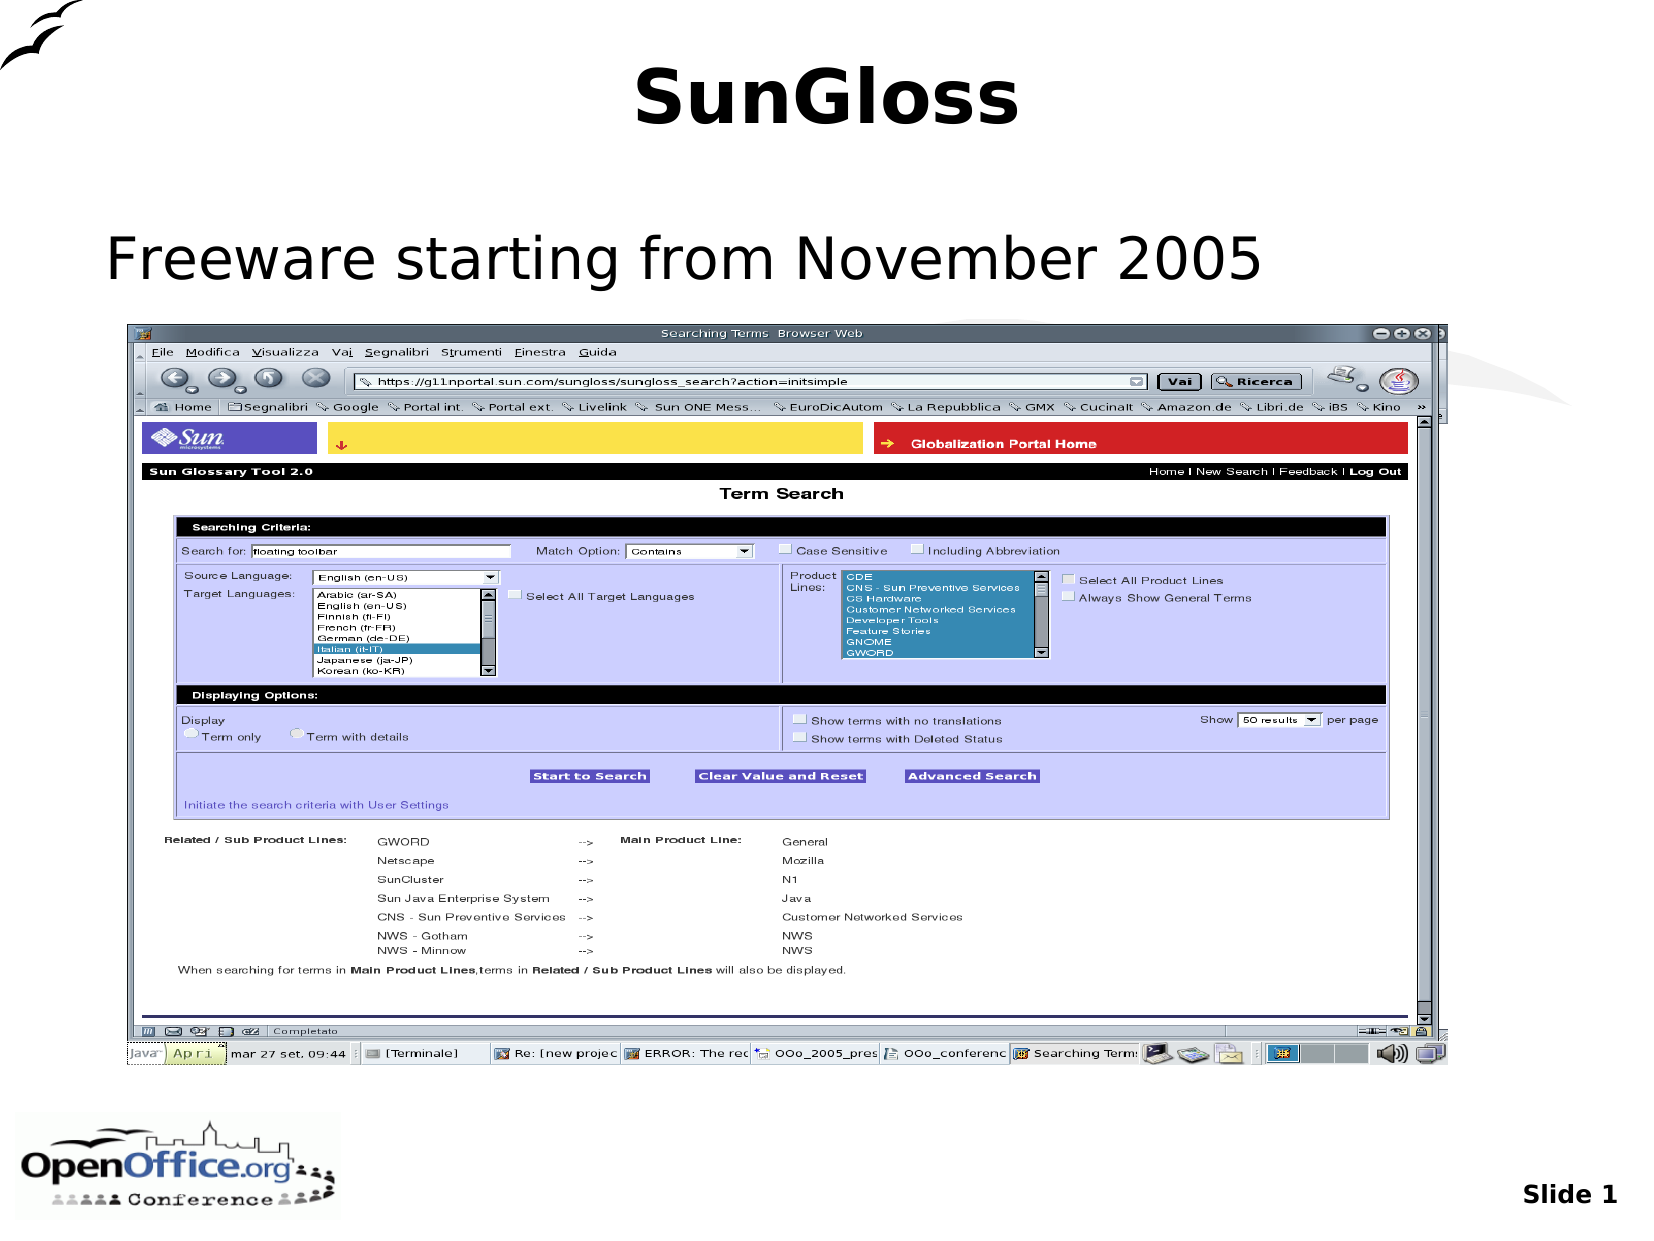

# SunGloss
Freeware starting from November 2005